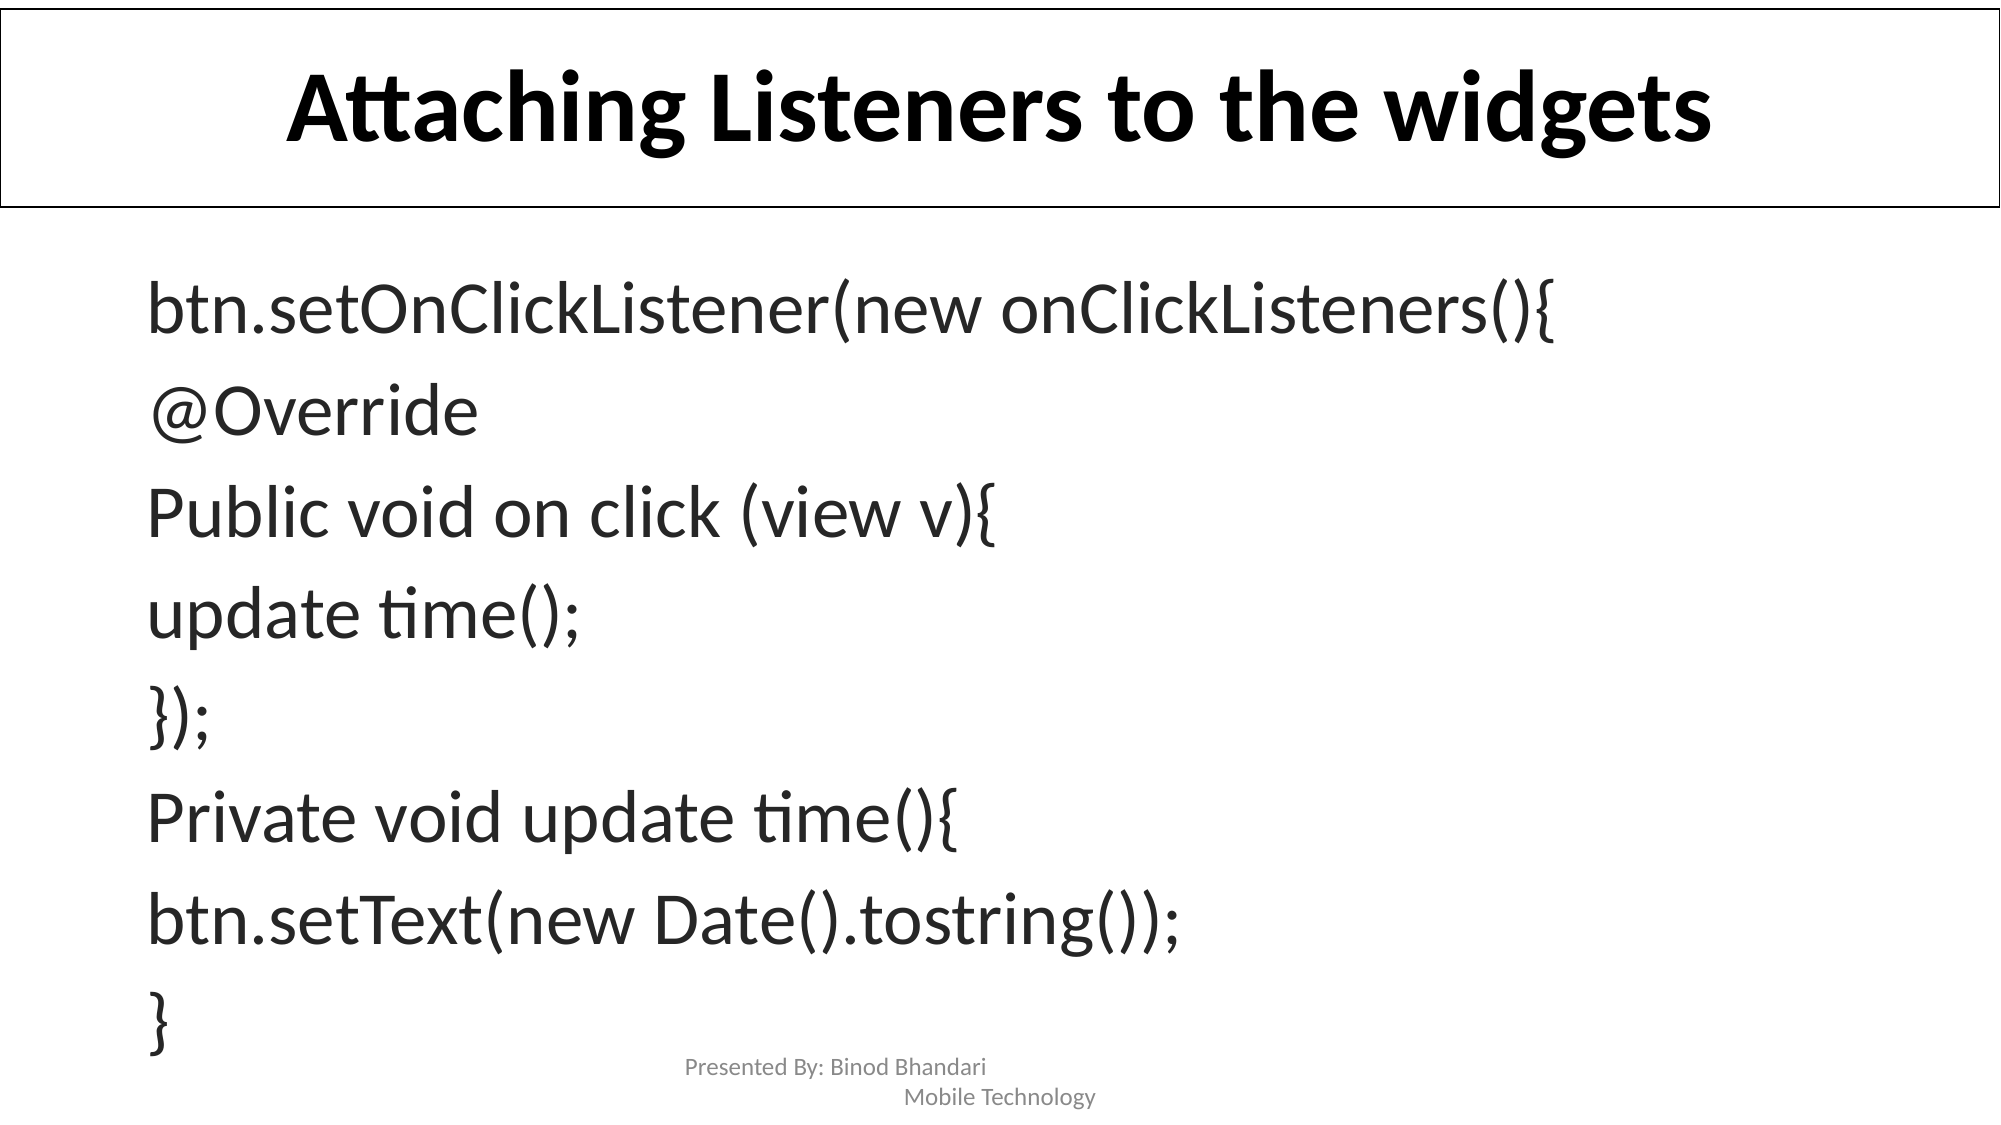

# Attaching Listeners to the widgets
btn.setOnClickListener(new onClickListeners(){
@Override
Public void on click (view v){
update time();
});
Private void update time(){
btn.setText(new Date().tostring());
}
Presented By: Binod Bhandari Mobile Technology